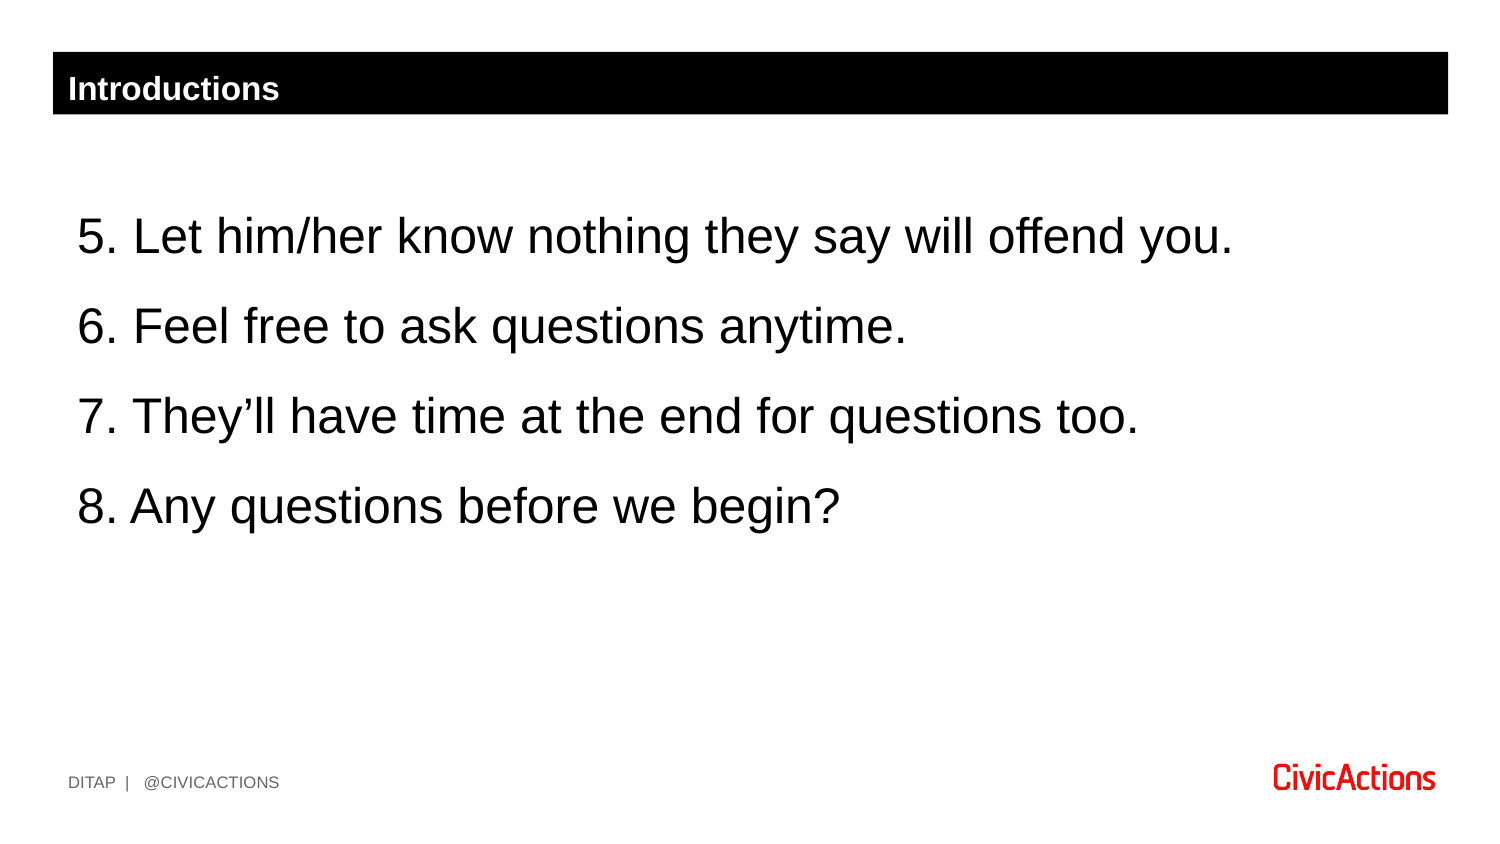

# Introductions
5. Let him/her know nothing they say will offend you.
6. Feel free to ask questions anytime.
7. They’ll have time at the end for questions too.
8. Any questions before we begin?